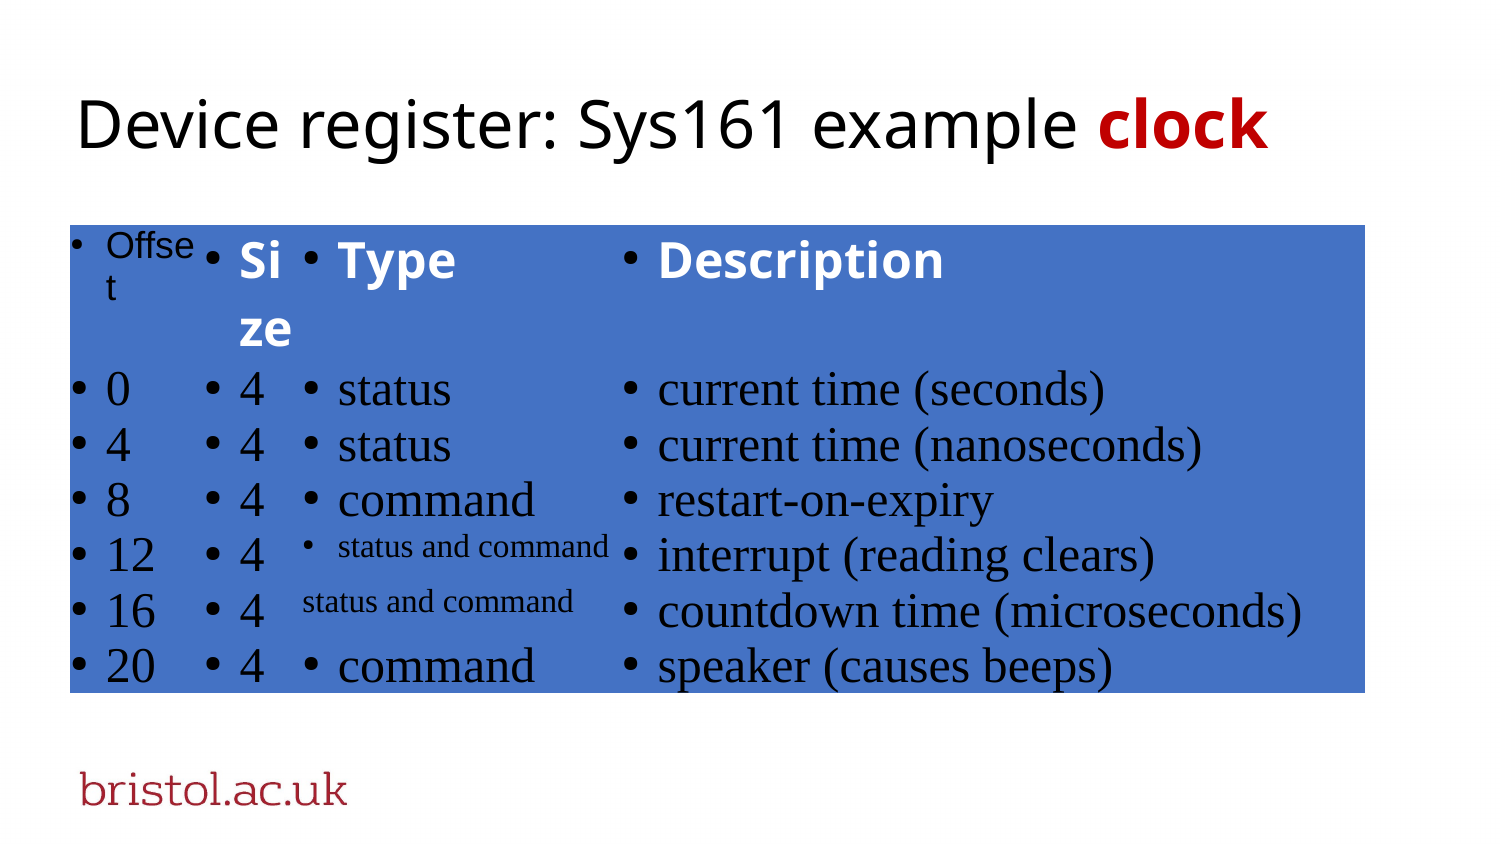

# Device register: Sys161 example clock
| Offset | Size | Type | Description |
| --- | --- | --- | --- |
| 0 | 4 | status | current time (seconds) |
| 4 | 4 | status | current time (nanoseconds) |
| 8 | 4 | command | restart-on-expiry |
| 12 | 4 | status and command | interrupt (reading clears) |
| 16 | 4 | status and command | countdown time (microseconds) |
| 20 | 4 | command | speaker (causes beeps) |